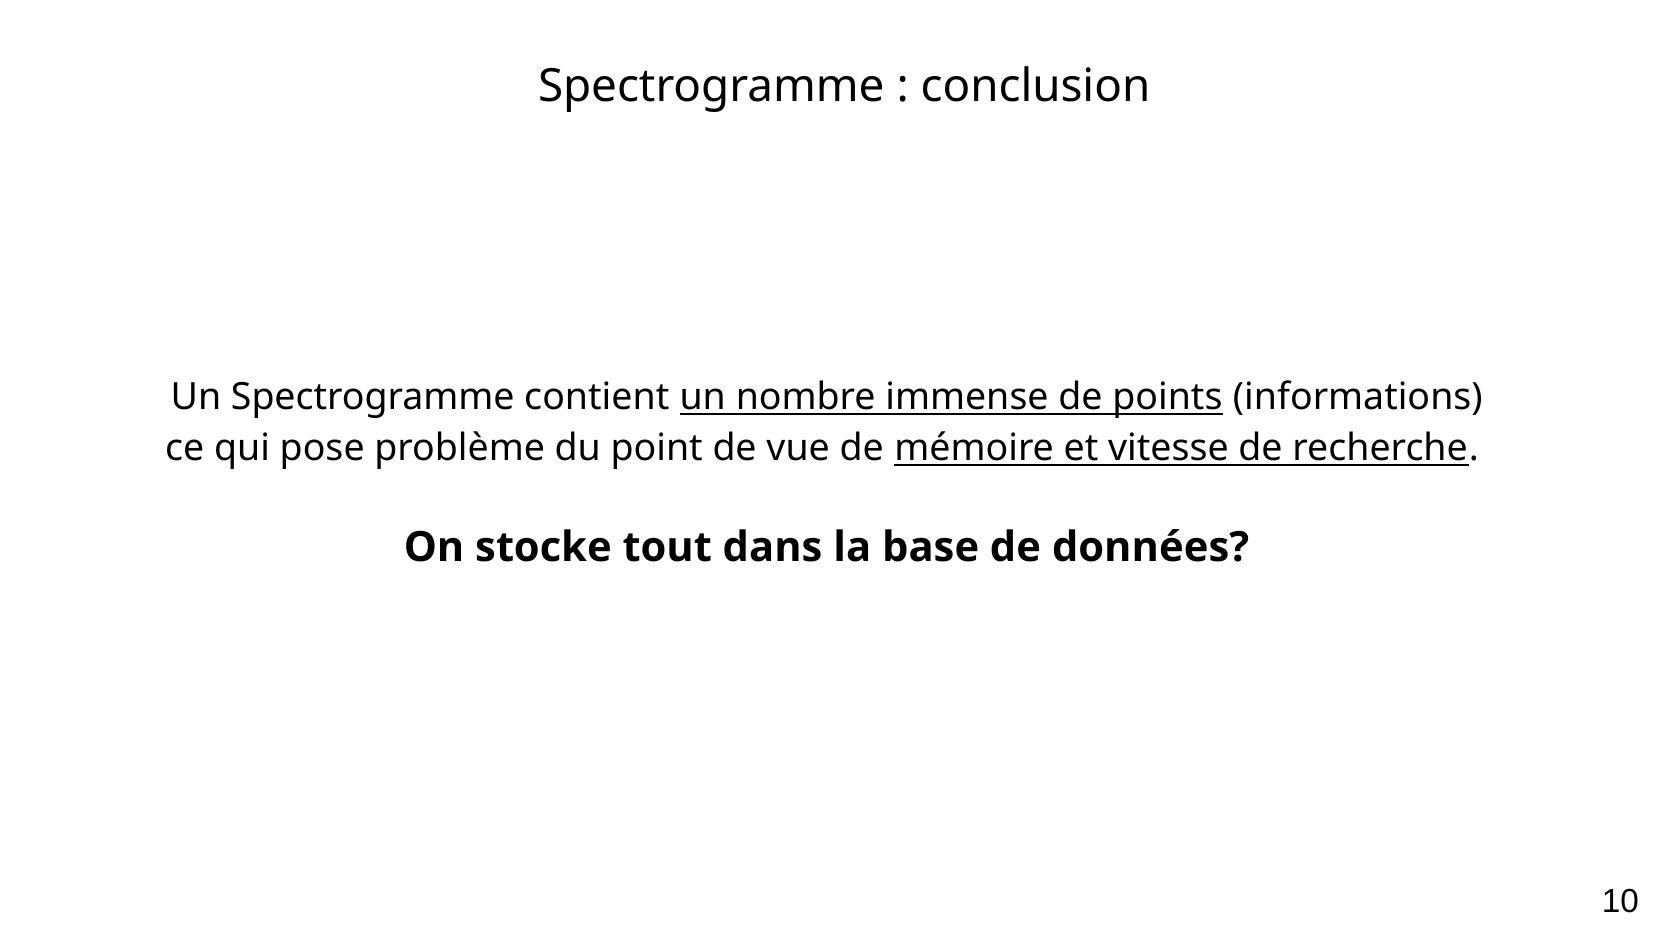

Spectrogramme : conclusion
Un Spectrogramme contient un nombre immense de points (informations) ce qui pose problème du point de vue de mémoire et vitesse de recherche.
On stocke tout dans la base de données?